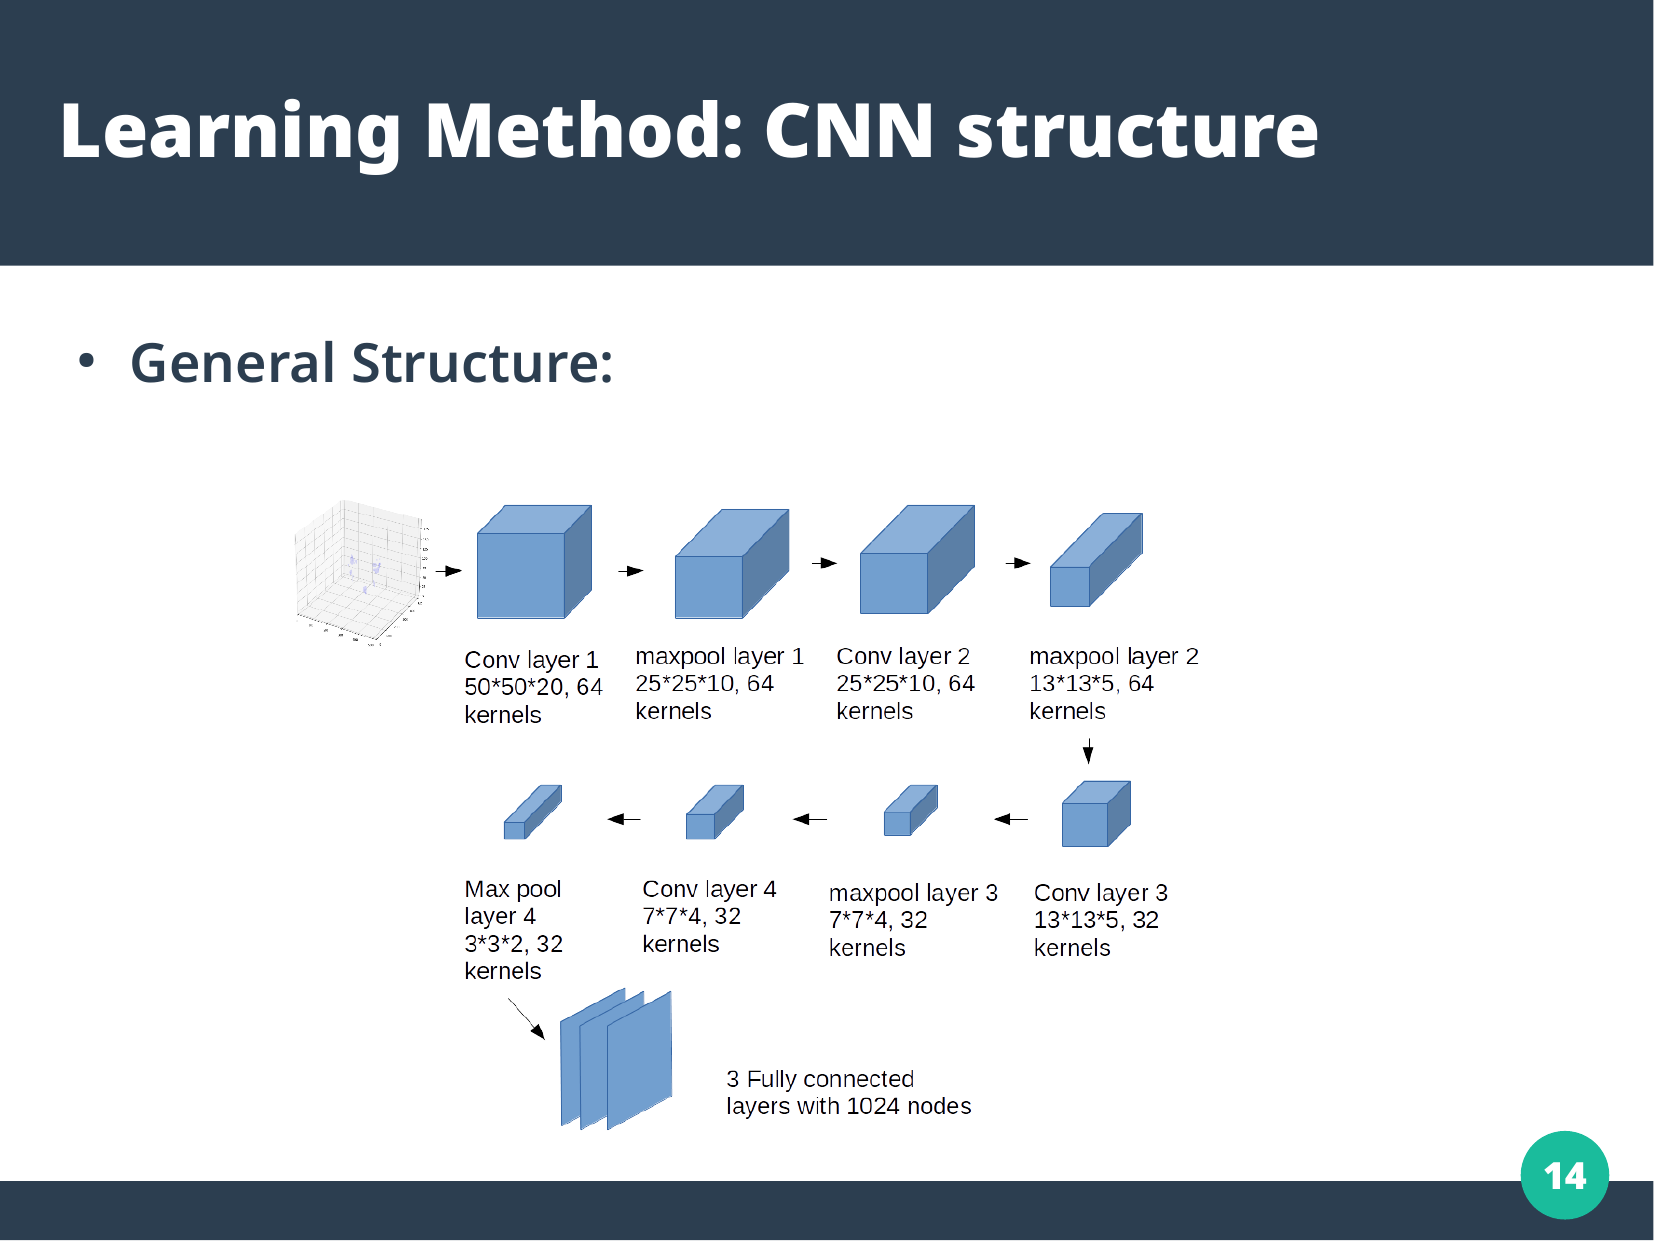

# Learning Method: CNN structure
General Structure:
14